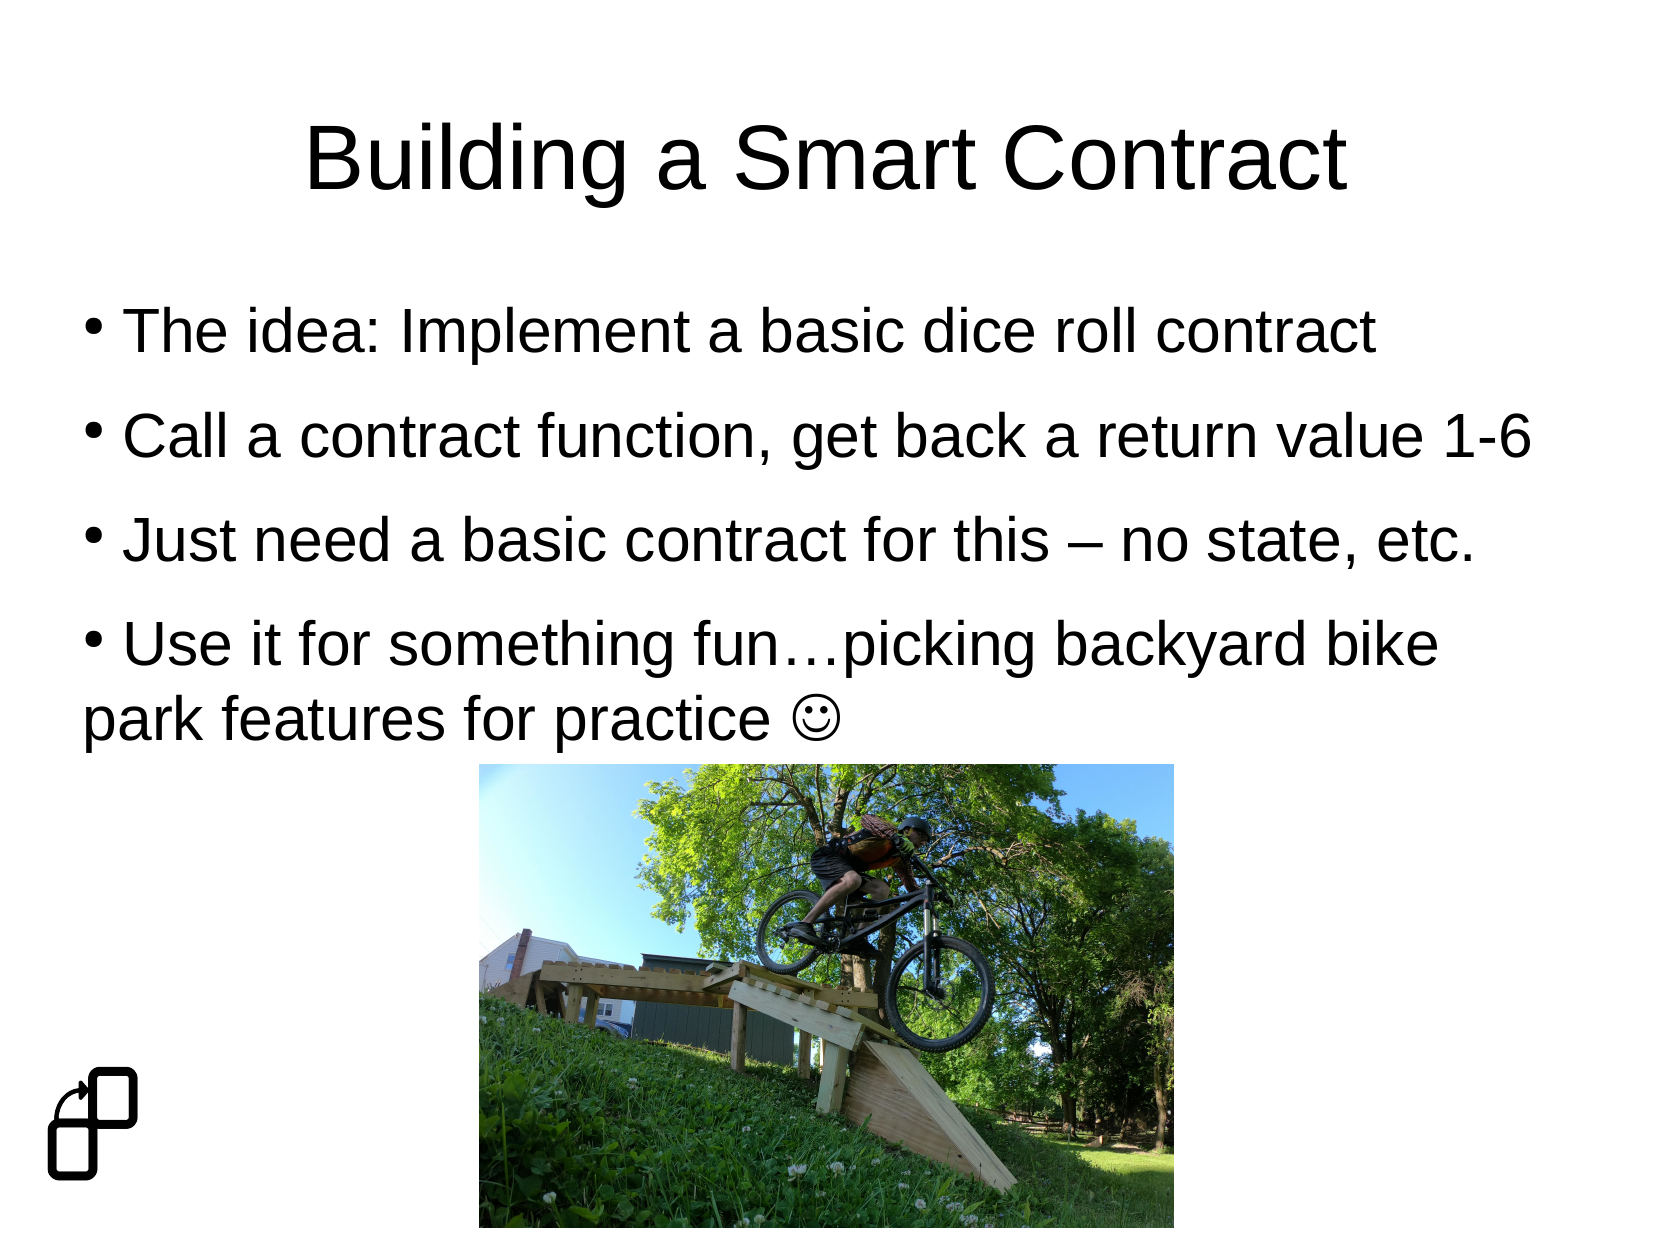

Building a Smart Contract
# The idea: Implement a basic dice roll contract
 Call a contract function, get back a return value 1-6
 Just need a basic contract for this – no state, etc.
 Use it for something fun…picking backyard bike park features for practice 